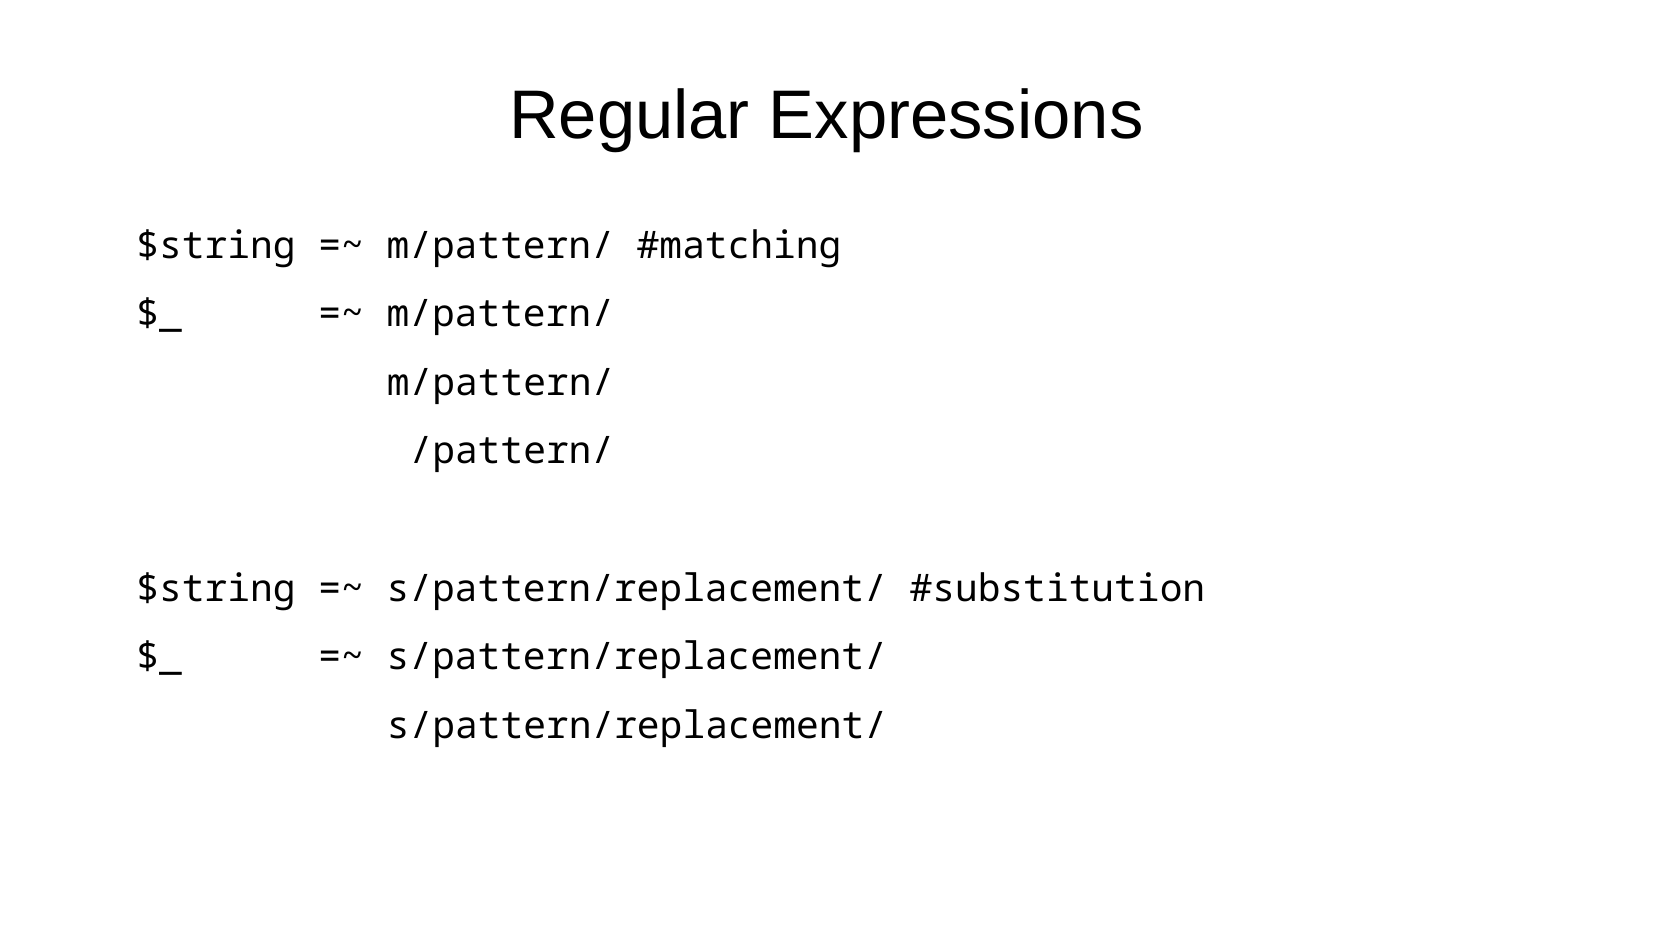

# Regular Expressions
$string =~ m/pattern/ #matching
$_ =~ m/pattern/
 m/pattern/
 /pattern/
$string =~ s/pattern/replacement/ #substitution
$_ =~ s/pattern/replacement/
 s/pattern/replacement/